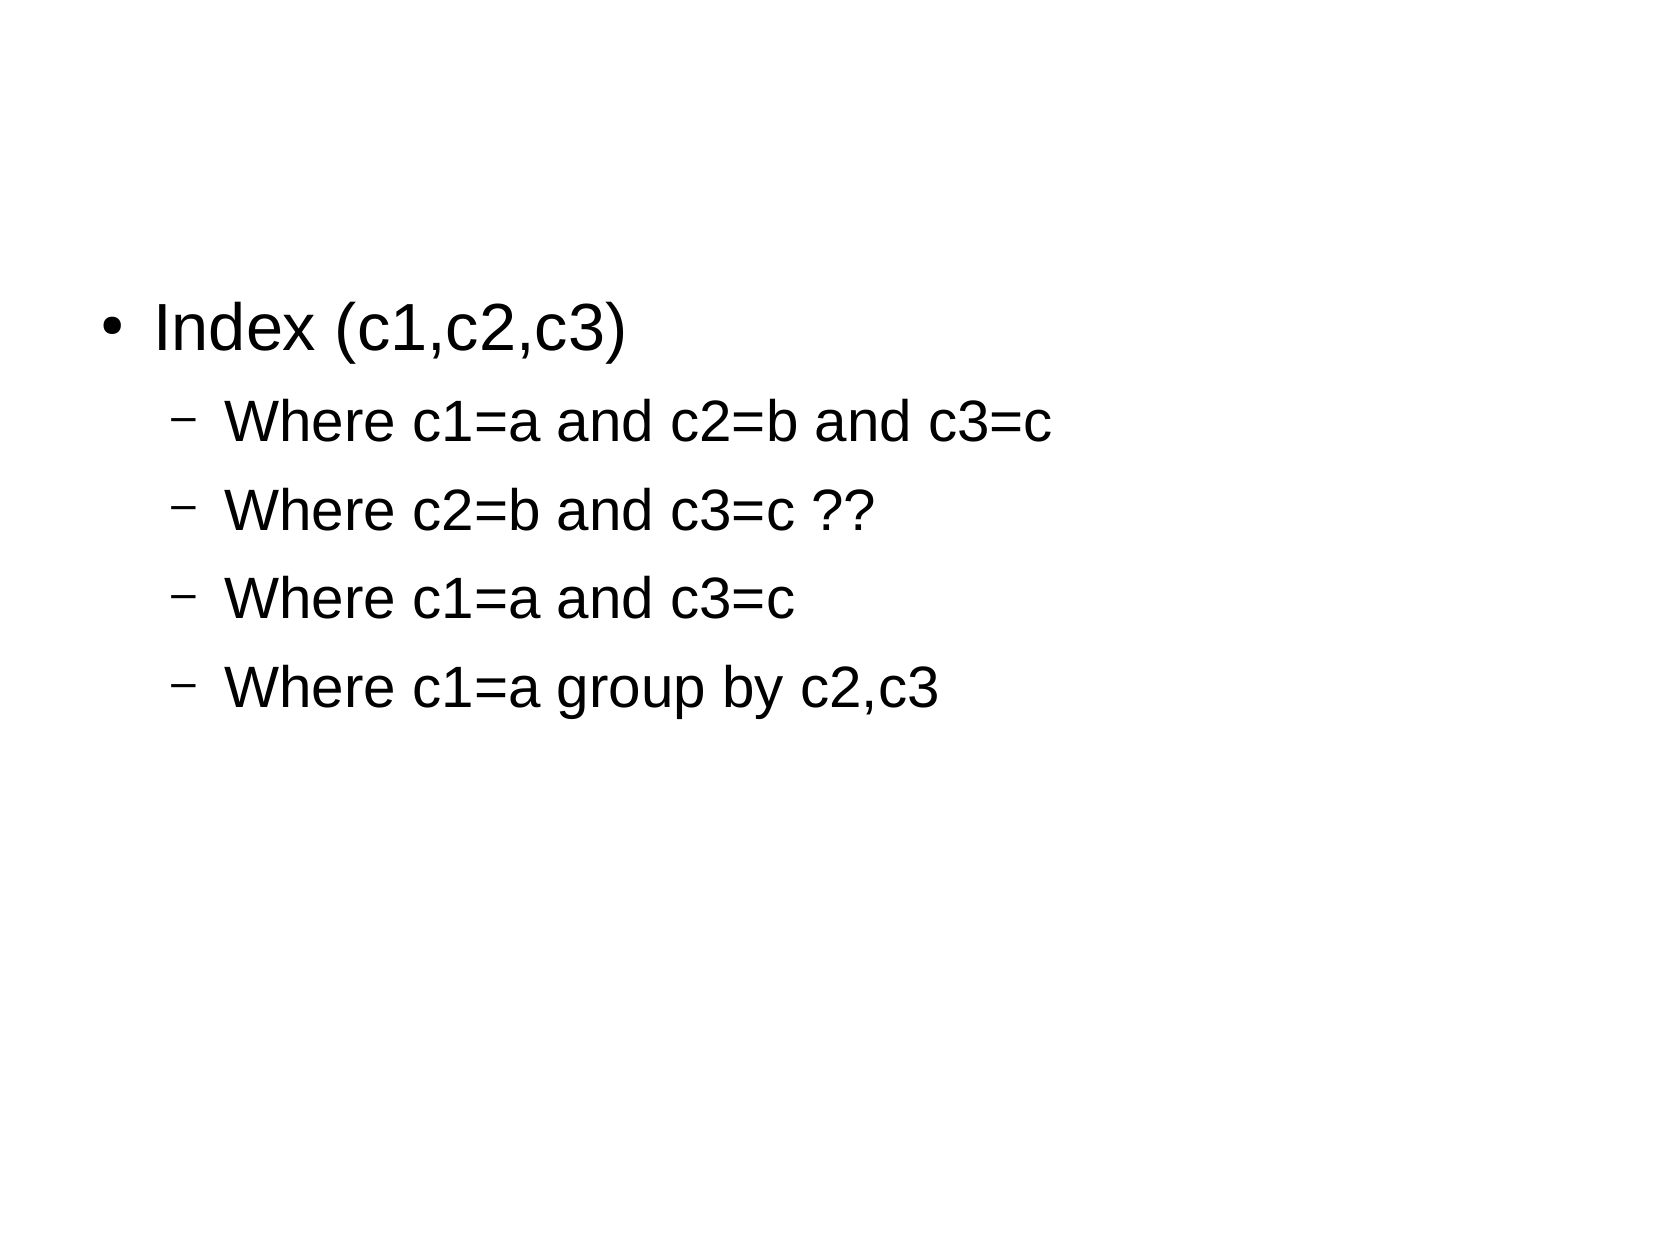

#
Index (c1,c2,c3)
Where c1=a and c2=b and c3=c
Where c2=b and c3=c ??
Where c1=a and c3=c
Where c1=a group by c2,c3